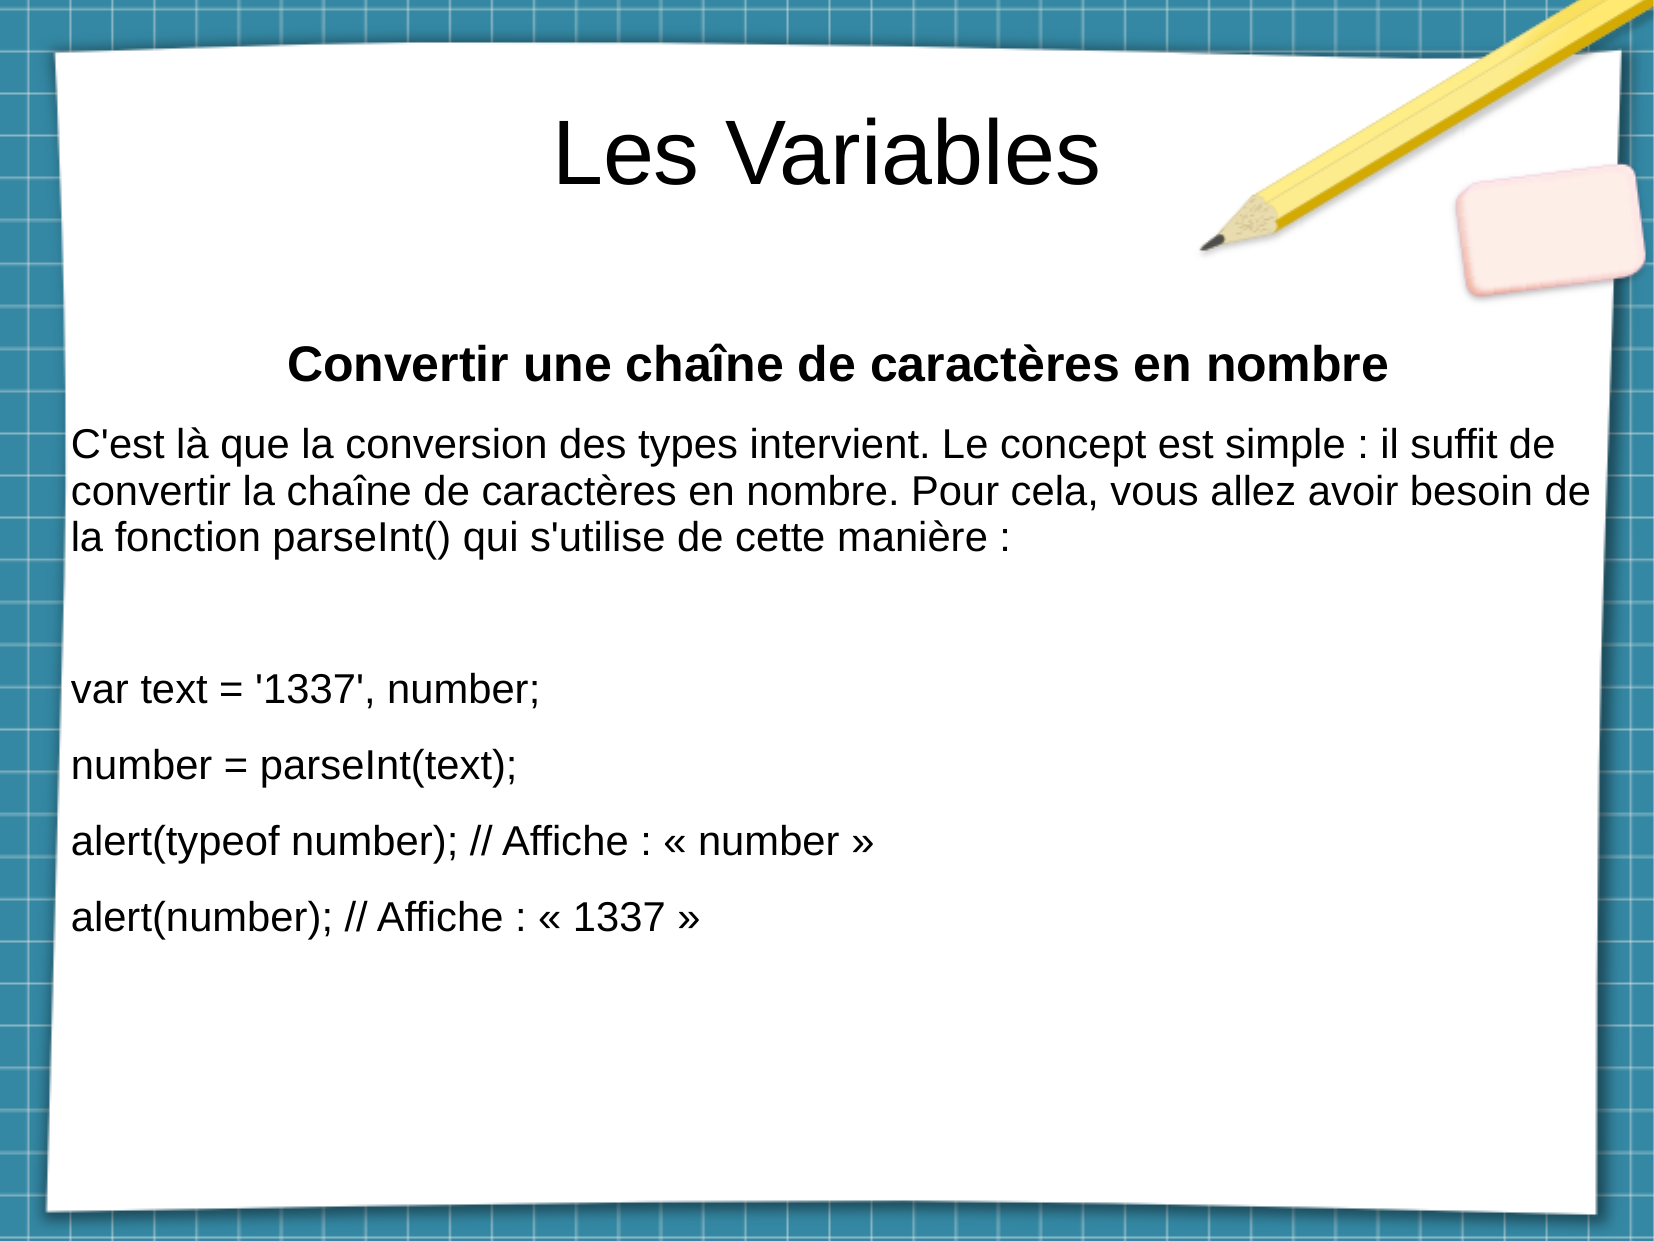

# Les Variables
Convertir une chaîne de caractères en nombre
C'est là que la conversion des types intervient. Le concept est simple : il suffit de convertir la chaîne de caractères en nombre. Pour cela, vous allez avoir besoin de la fonction parseInt() qui s'utilise de cette manière :
var text = '1337', number;
number = parseInt(text);
alert(typeof number); // Affiche : « number »
alert(number); // Affiche : « 1337 »